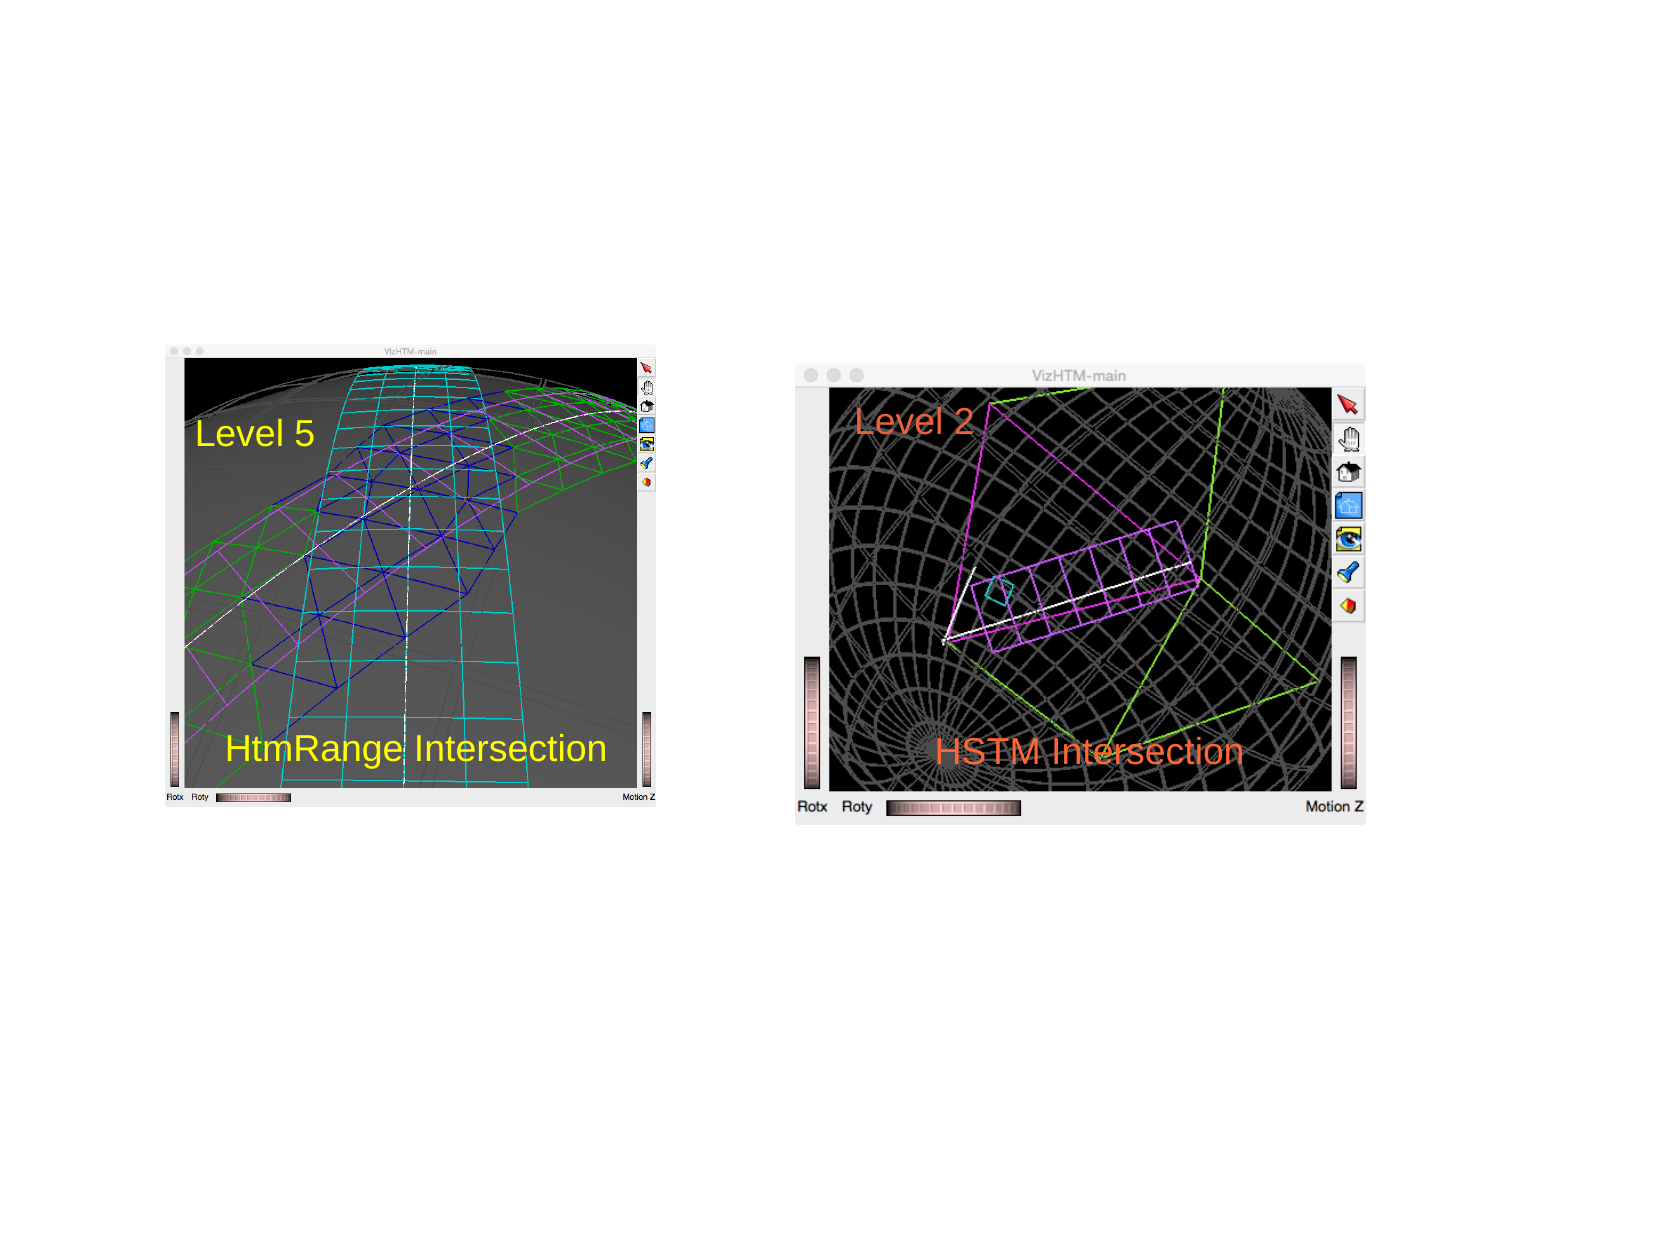

Level 5
HtmRange Intersection
Level 2
HSTM Intersection